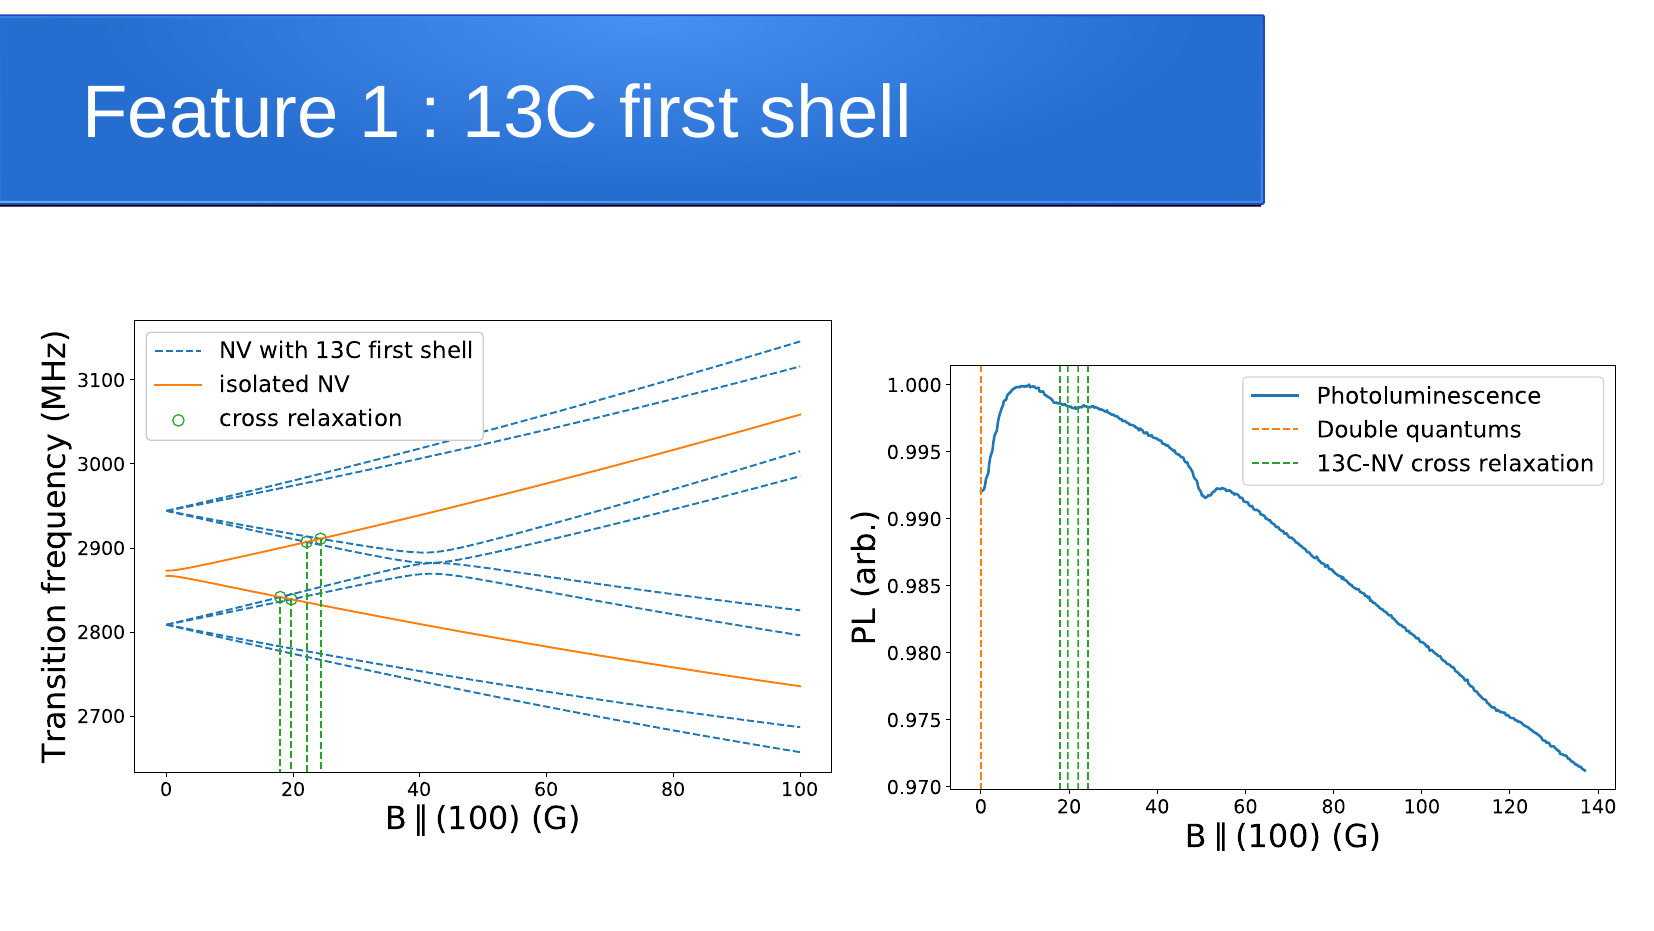

# Feature 1 : 13C first shell